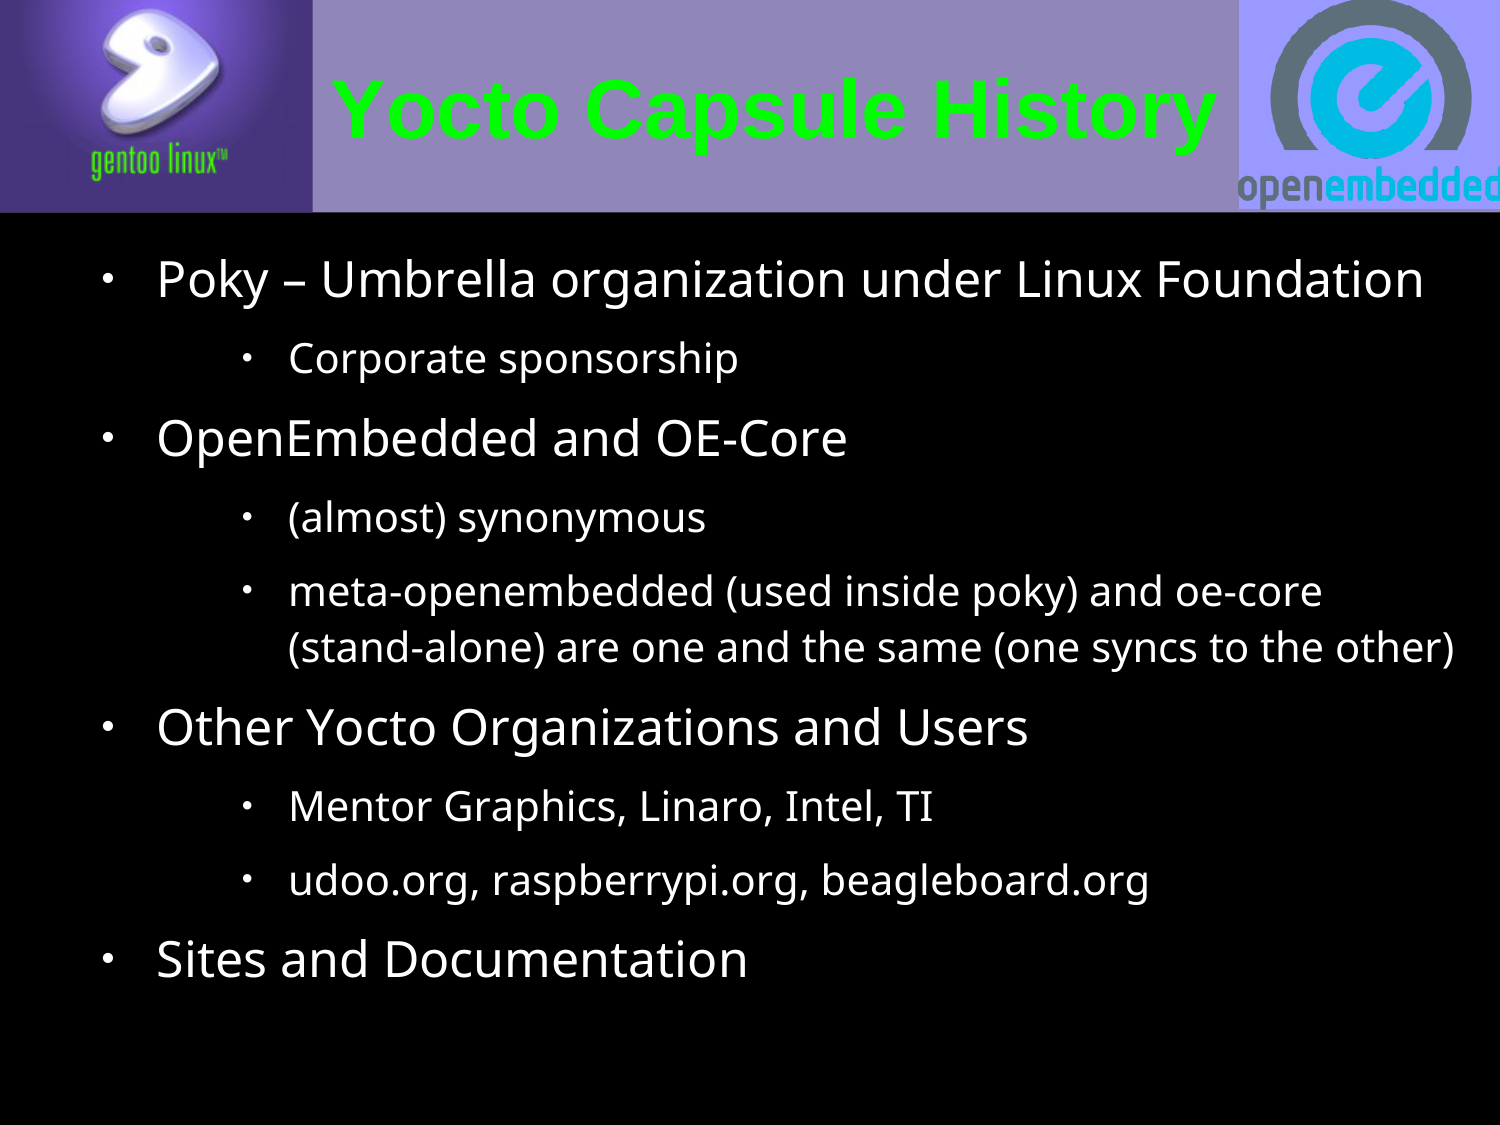

# Yocto Capsule History
Poky – Umbrella organization under Linux Foundation
Corporate sponsorship
OpenEmbedded and OE-Core
(almost) synonymous
meta-openembedded (used inside poky) and oe-core (stand-alone) are one and the same (one syncs to the other)
Other Yocto Organizations and Users
Mentor Graphics, Linaro, Intel, TI
udoo.org, raspberrypi.org, beagleboard.org
Sites and Documentation